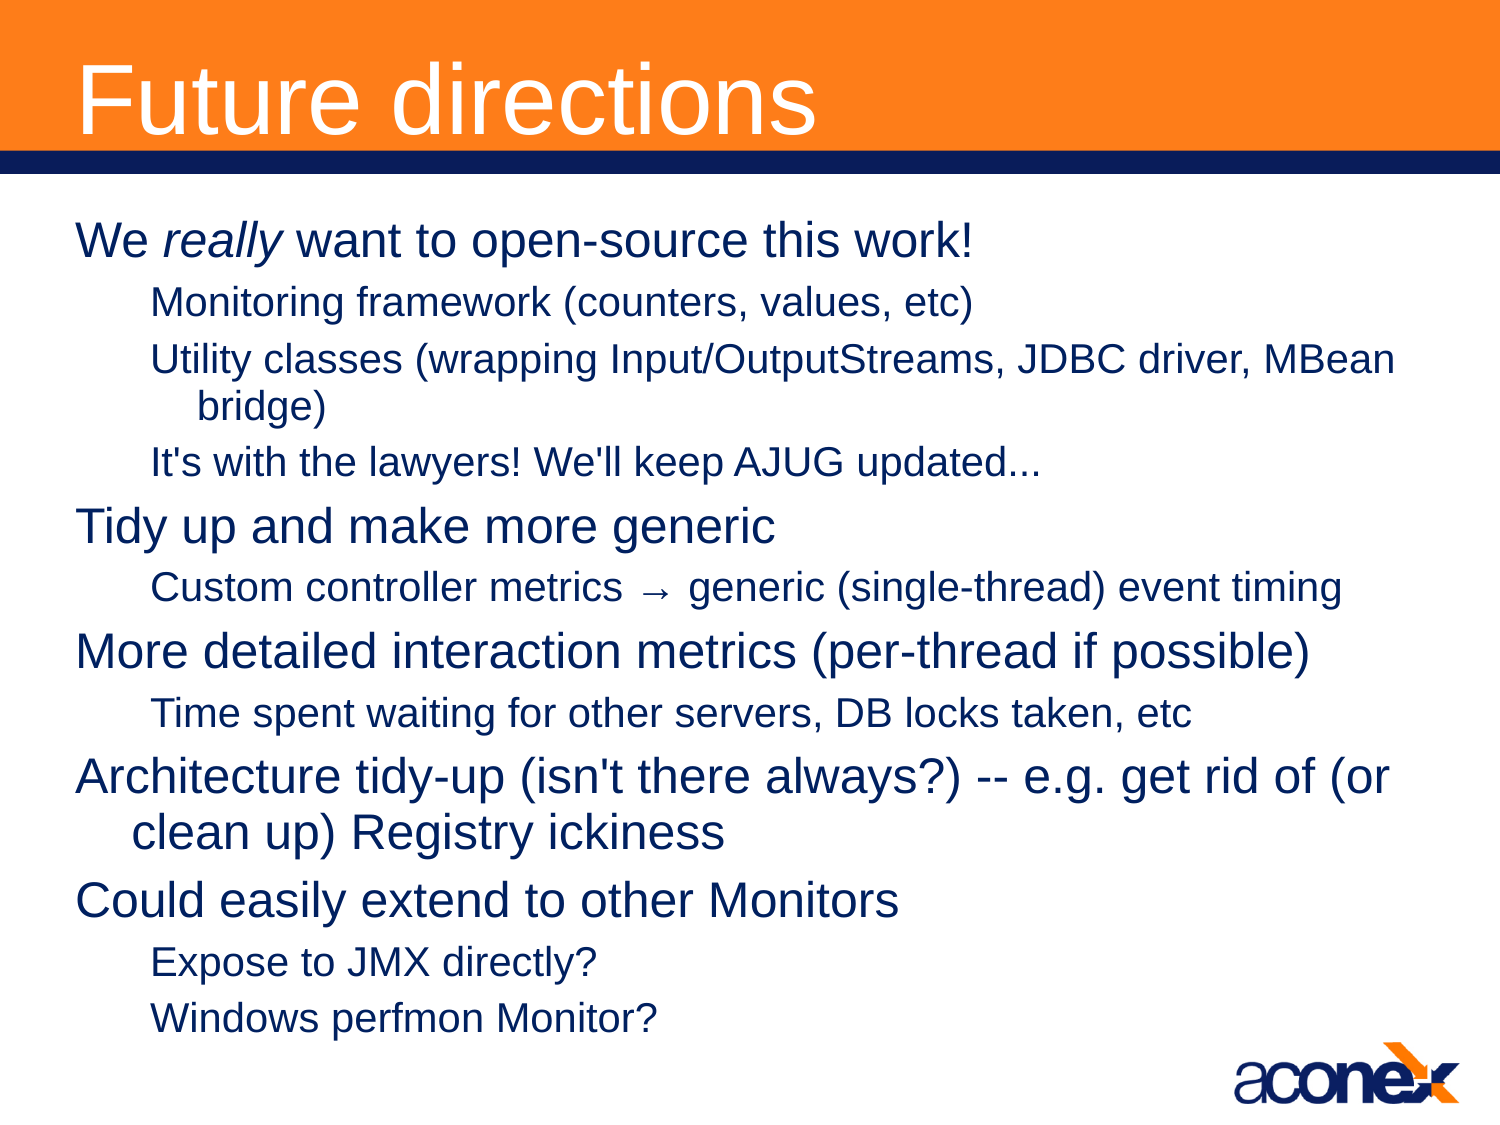

# Future directions
We really want to open-source this work!
Monitoring framework (counters, values, etc)
Utility classes (wrapping Input/OutputStreams, JDBC driver, MBean bridge)
It's with the lawyers! We'll keep AJUG updated...
Tidy up and make more generic
Custom controller metrics → generic (single-thread) event timing
More detailed interaction metrics (per-thread if possible)
Time spent waiting for other servers, DB locks taken, etc
Architecture tidy-up (isn't there always?) -- e.g. get rid of (or clean up) Registry ickiness
Could easily extend to other Monitors
Expose to JMX directly?
Windows perfmon Monitor?